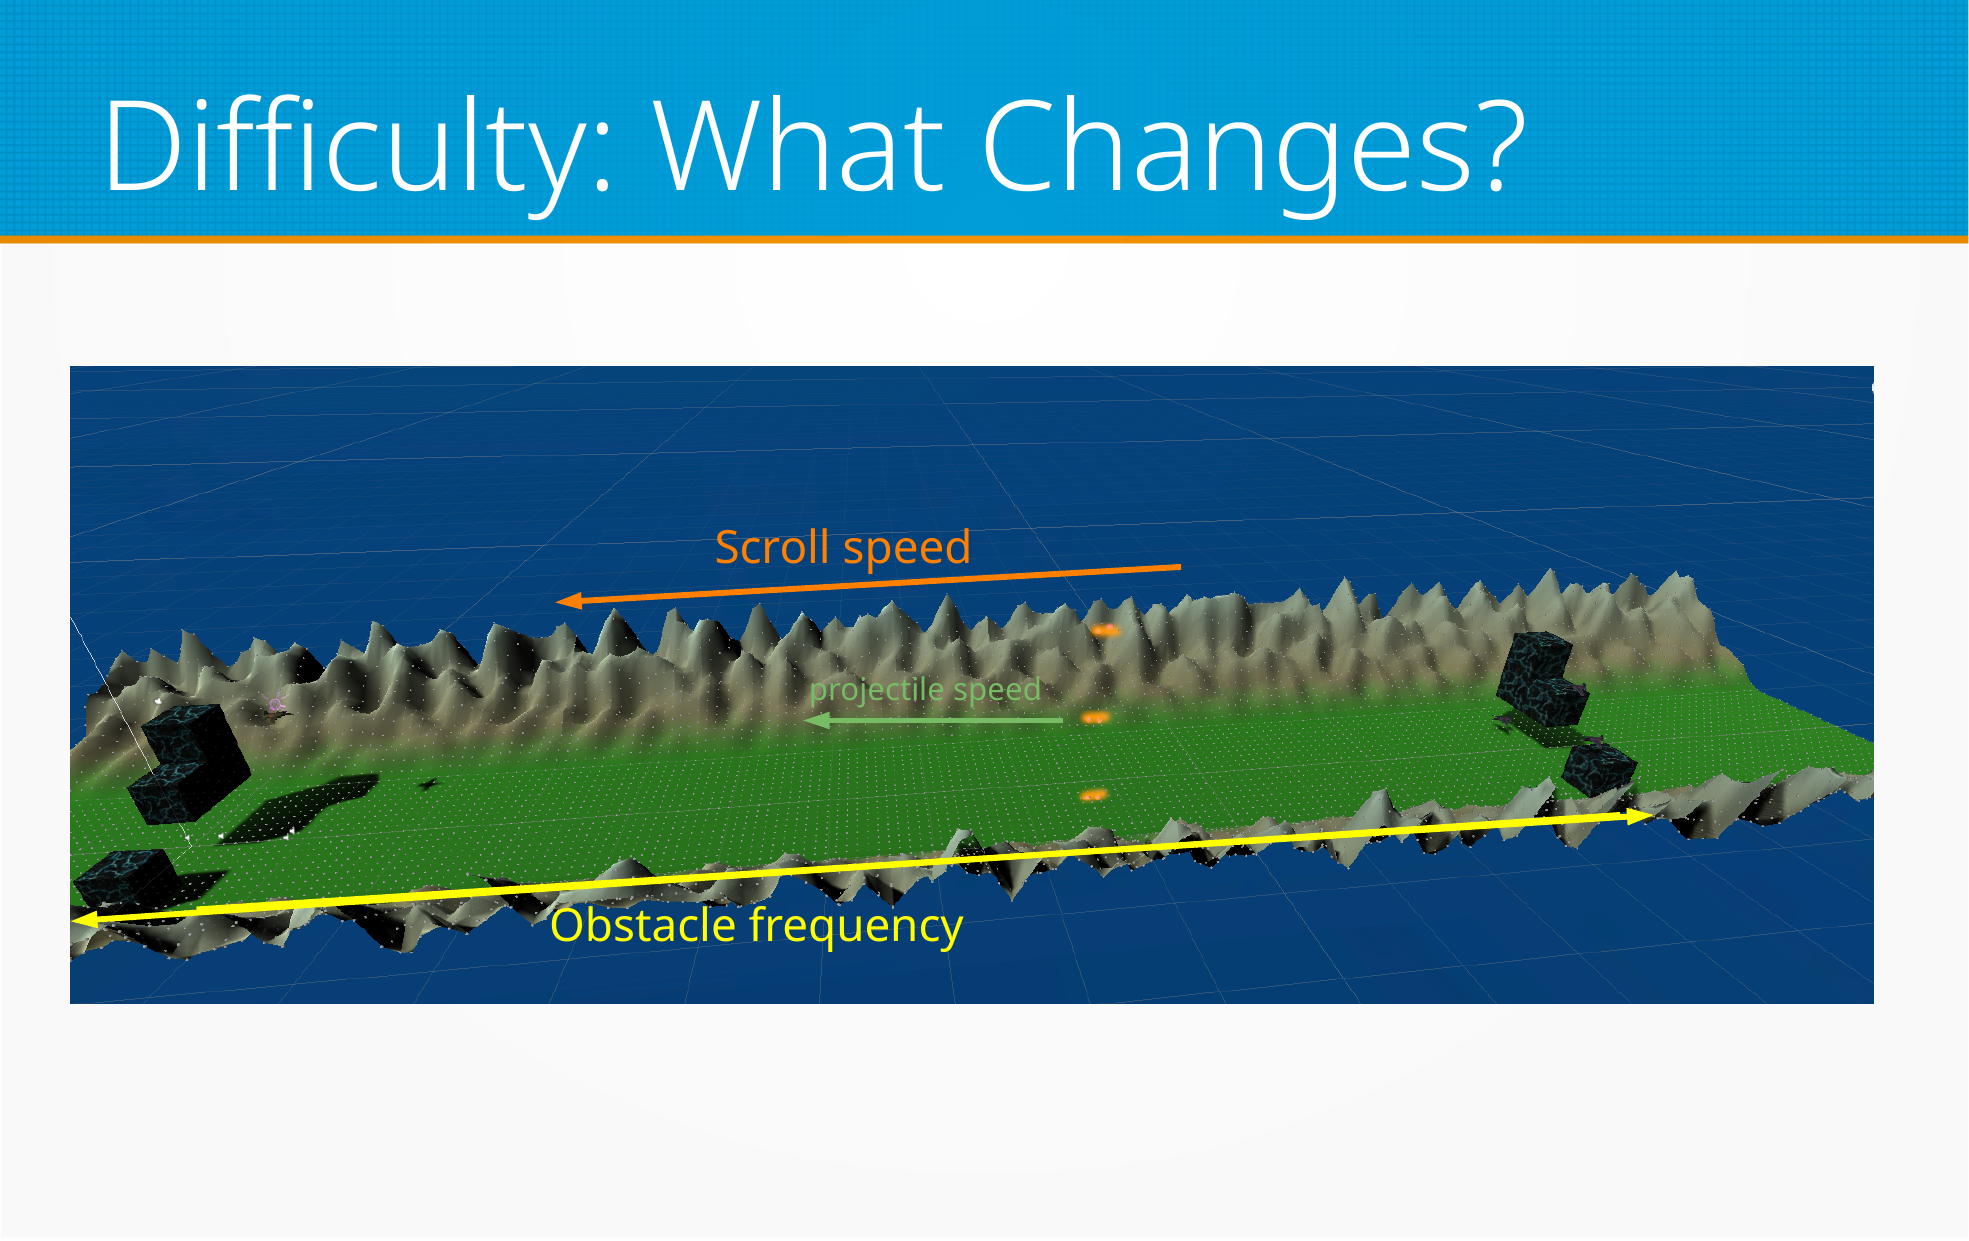

# Difficulty: What Changes?
Scroll speed
projectile speed
Obstacle frequency